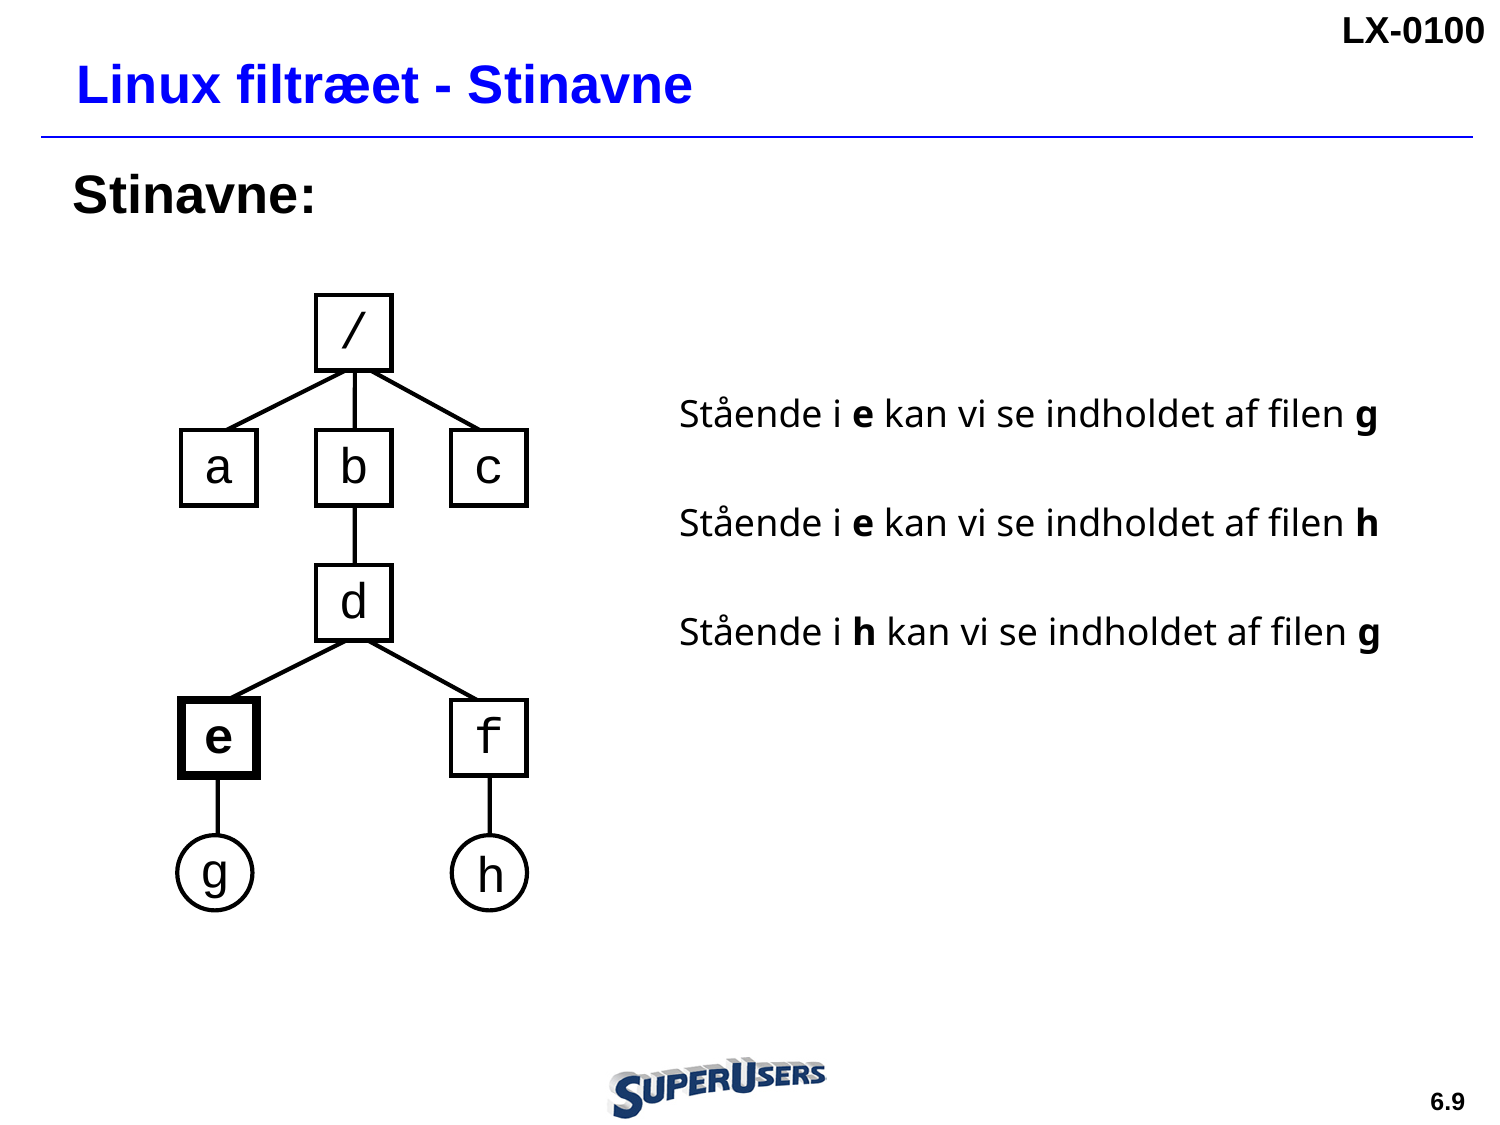

# Linux filtræet - Stinavne
Stinavne:
/
a
b
c
d
e
f
g
h
Stående i e kan vi se indholdet af filen g
Stående i e kan vi se indholdet af filen h
Stående i h kan vi se indholdet af filen g